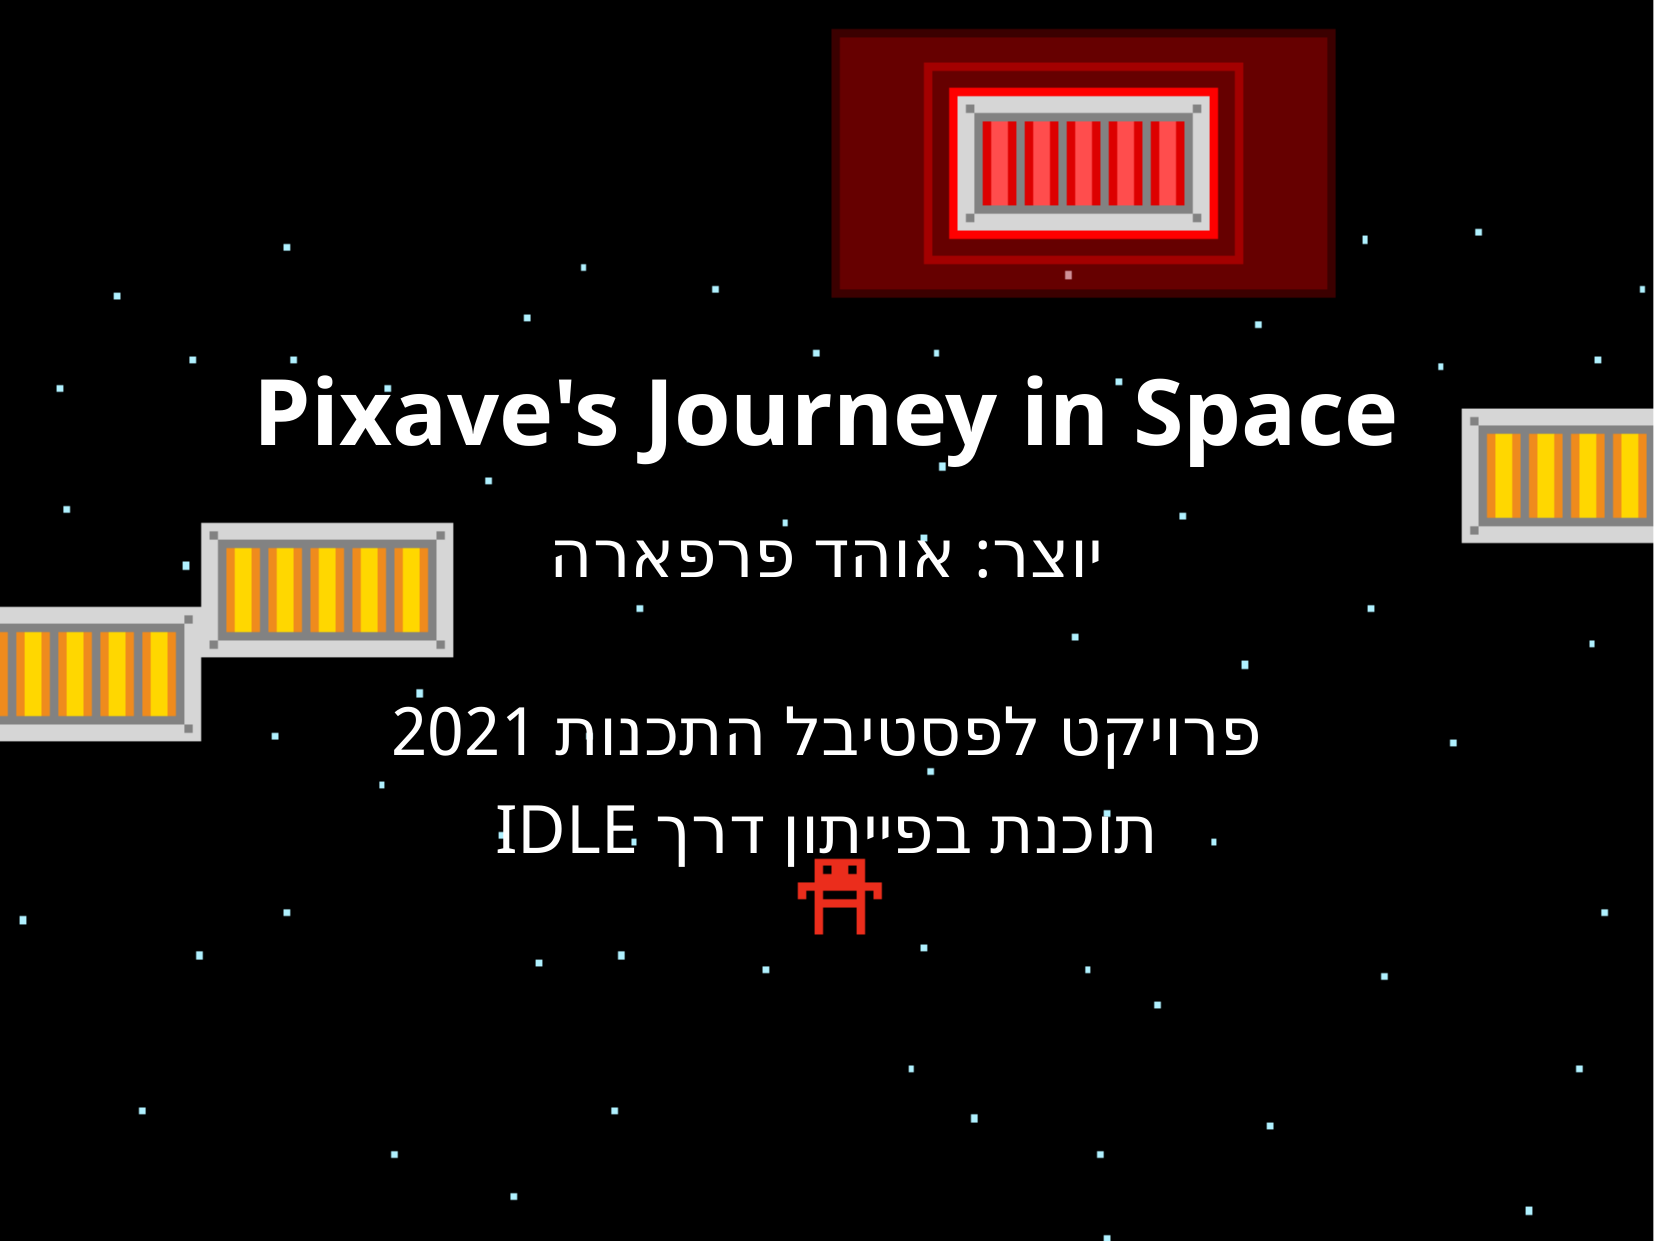

# Pixave's Journey in Space
יוצר: אוהד פרפארה
פרויקט לפסטיבל התכנות 2021
תוכנת בפייתון דרך IDLE